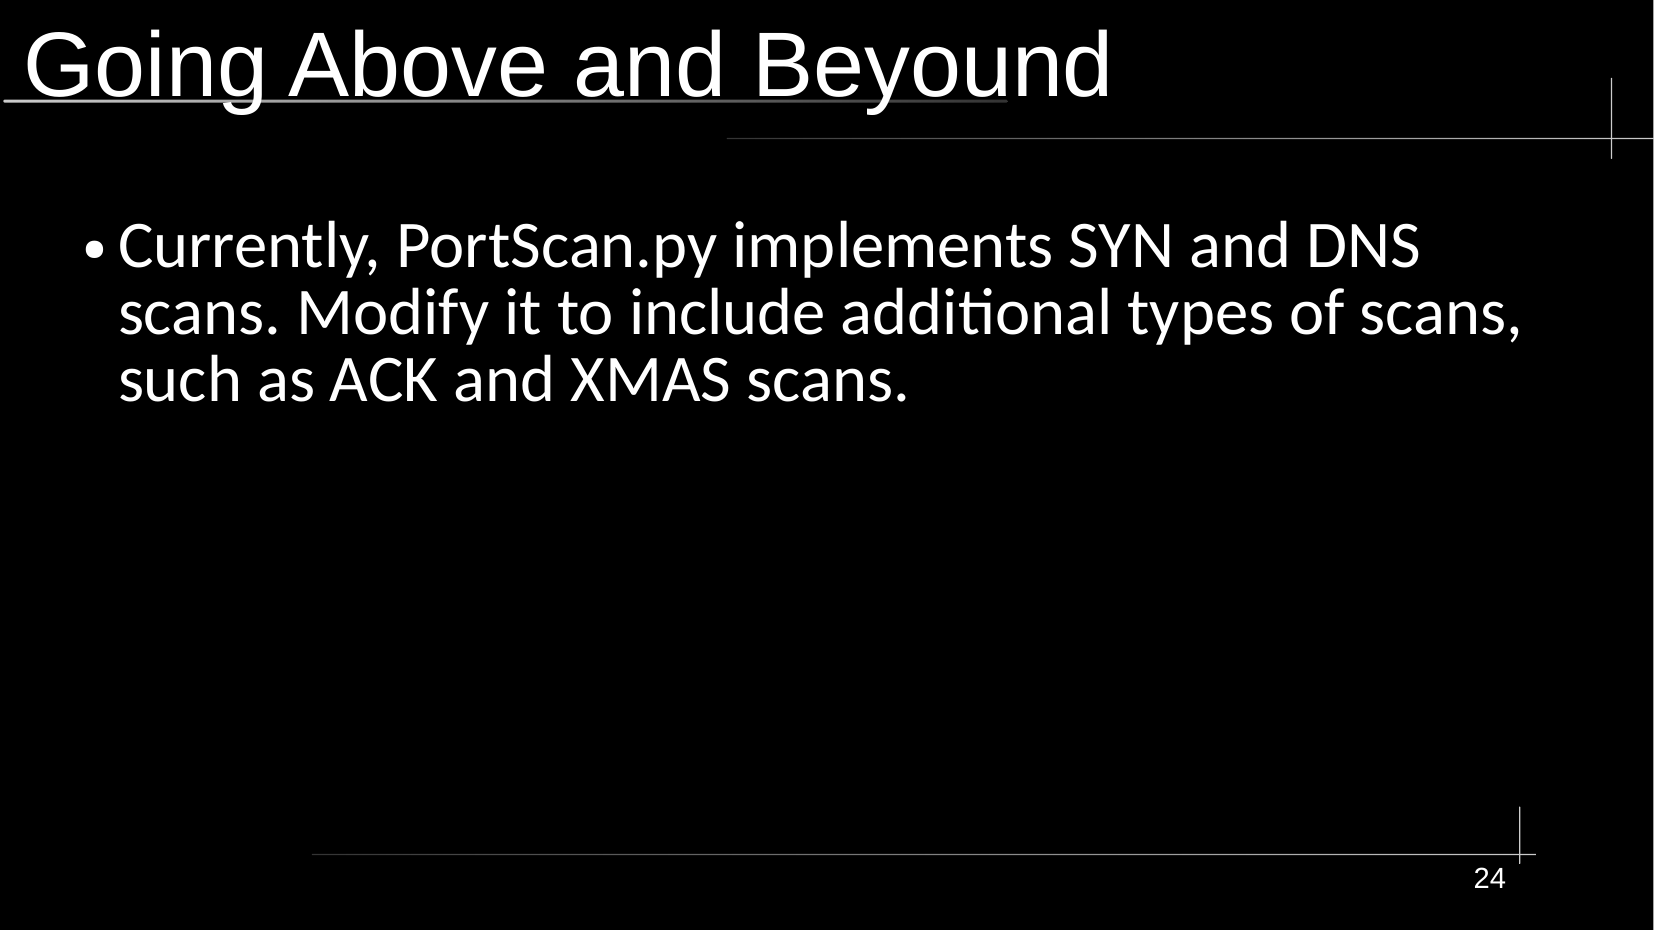

# Going Above and Beyound
Currently, PortScan.py implements SYN and DNS scans. Modify it to include additional types of scans, such as ACK and XMAS scans.
24